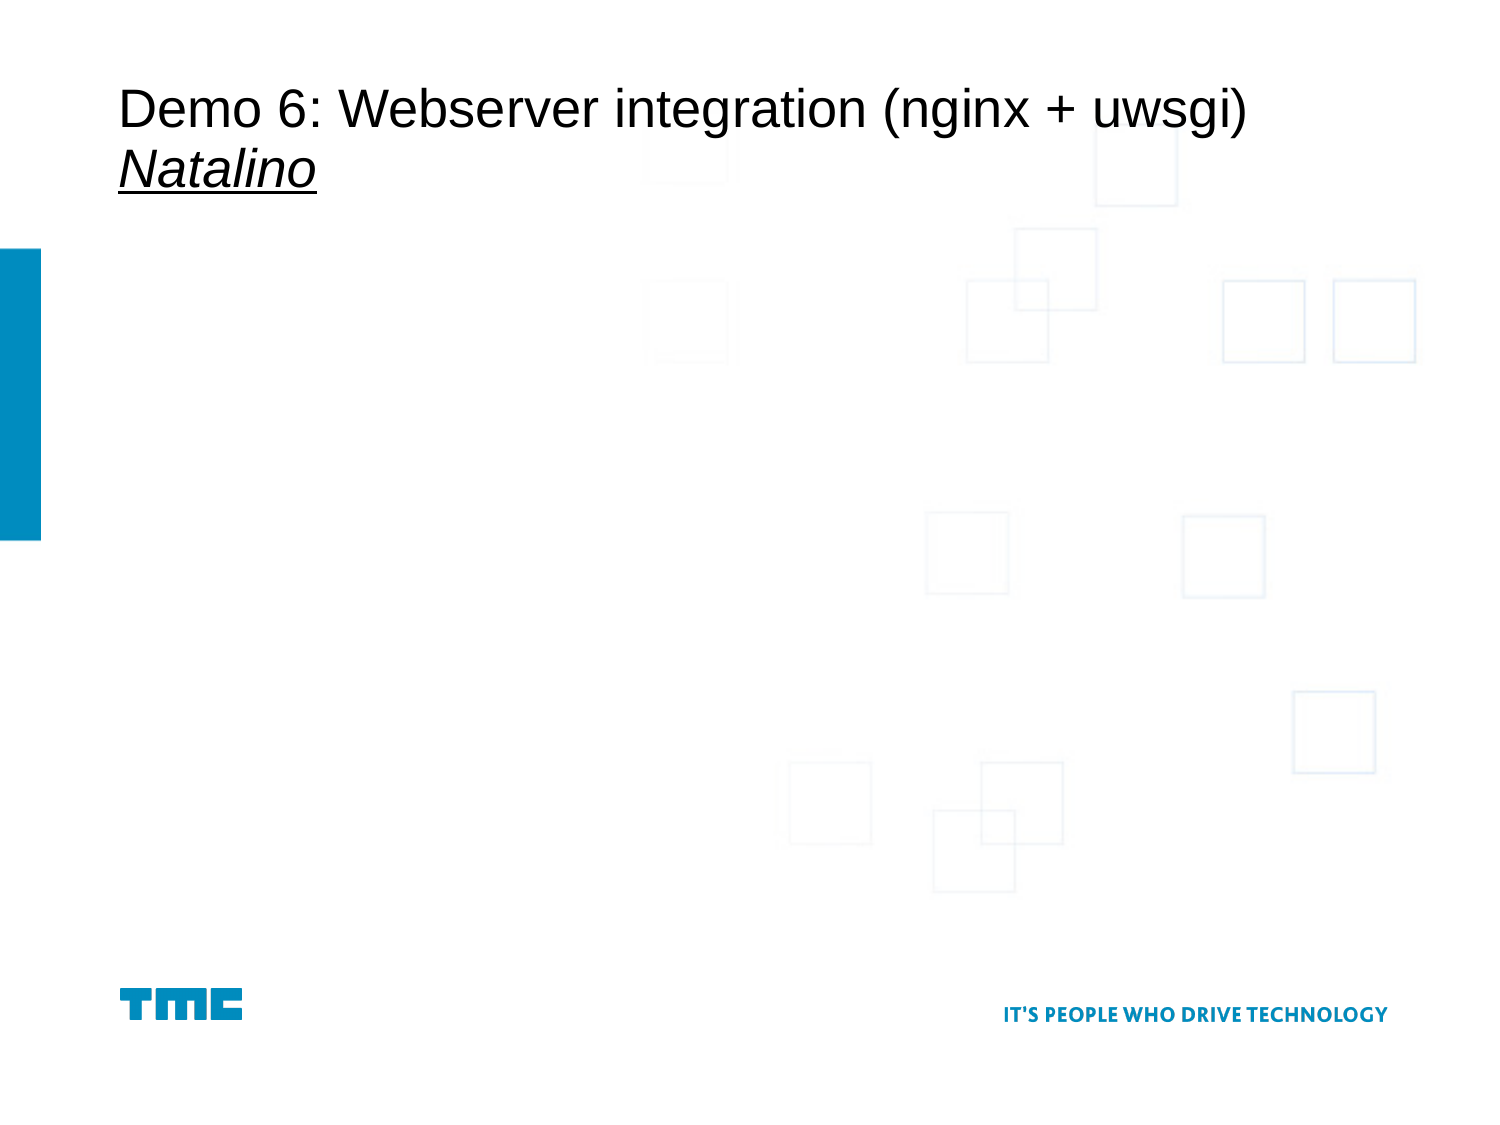

# Demo 6: Webserver integration (nginx + uwsgi) Natalino